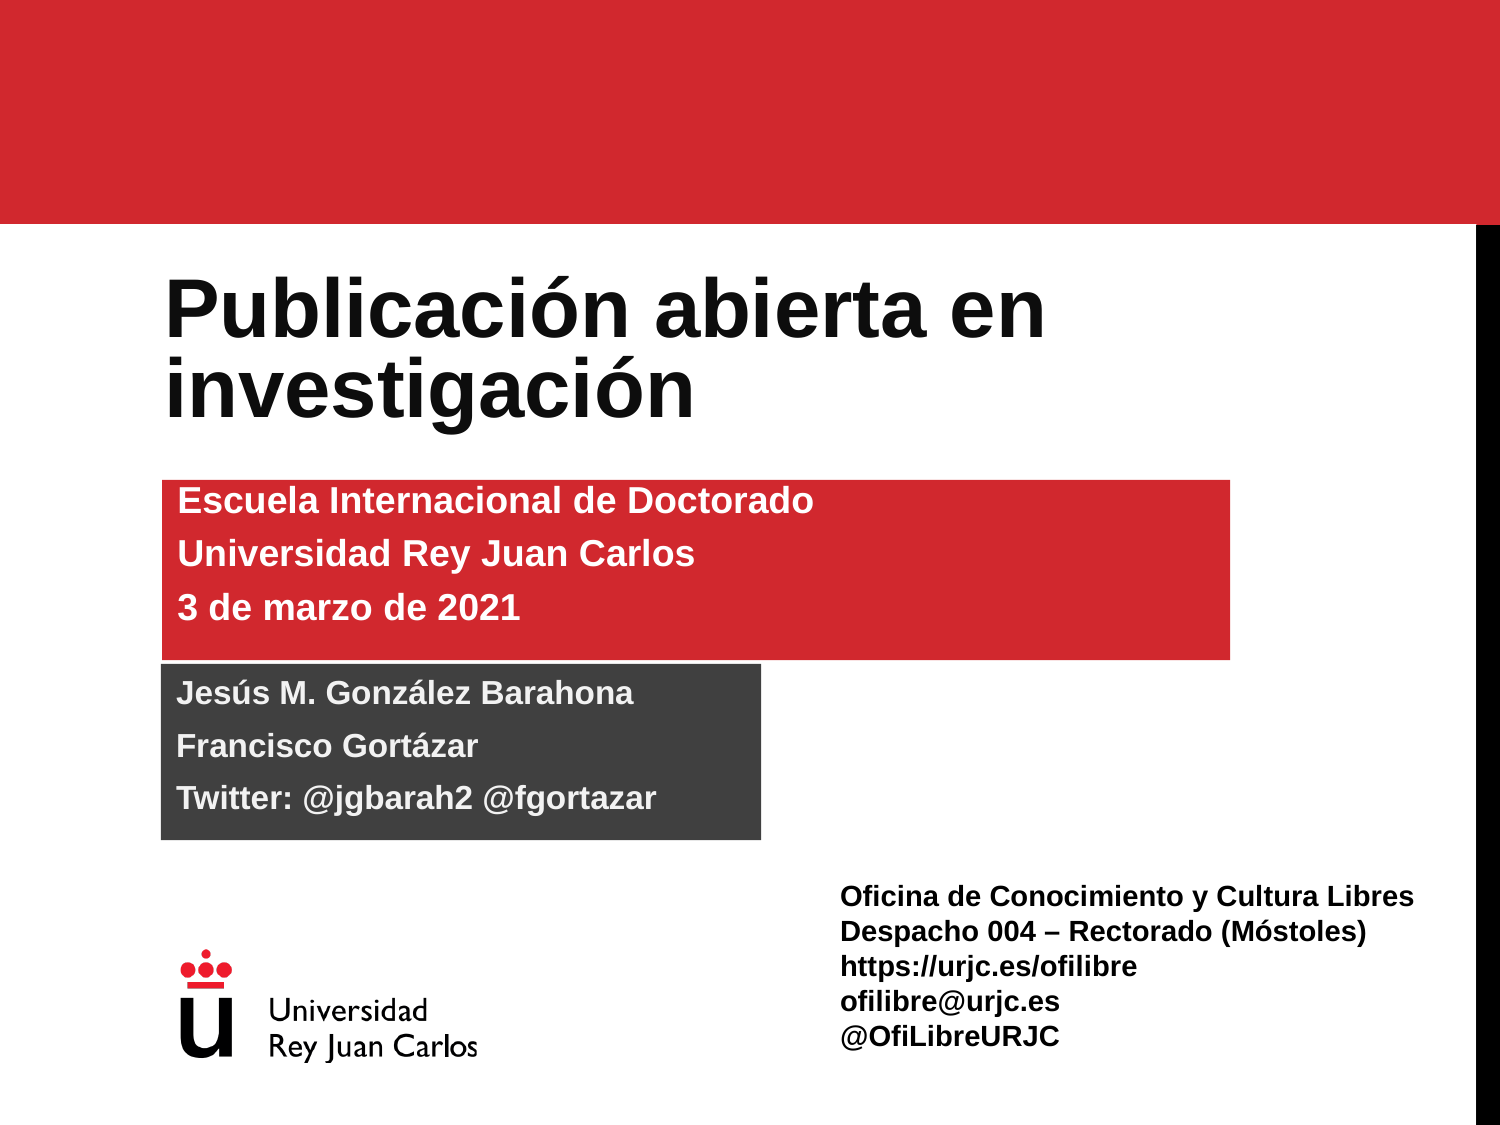

Publicación abierta en investigación
Escuela Internacional de Doctorado
Universidad Rey Juan Carlos
3 de marzo de 2021
Jesús M. González Barahona
Francisco Gortázar
Twitter: @jgbarah2 @fgortazar
Oficina de Conocimiento y Cultura Libres
Despacho 004 – Rectorado (Móstoles)
https://urjc.es/ofilibre
ofilibre@urjc.es
@OfiLibreURJC